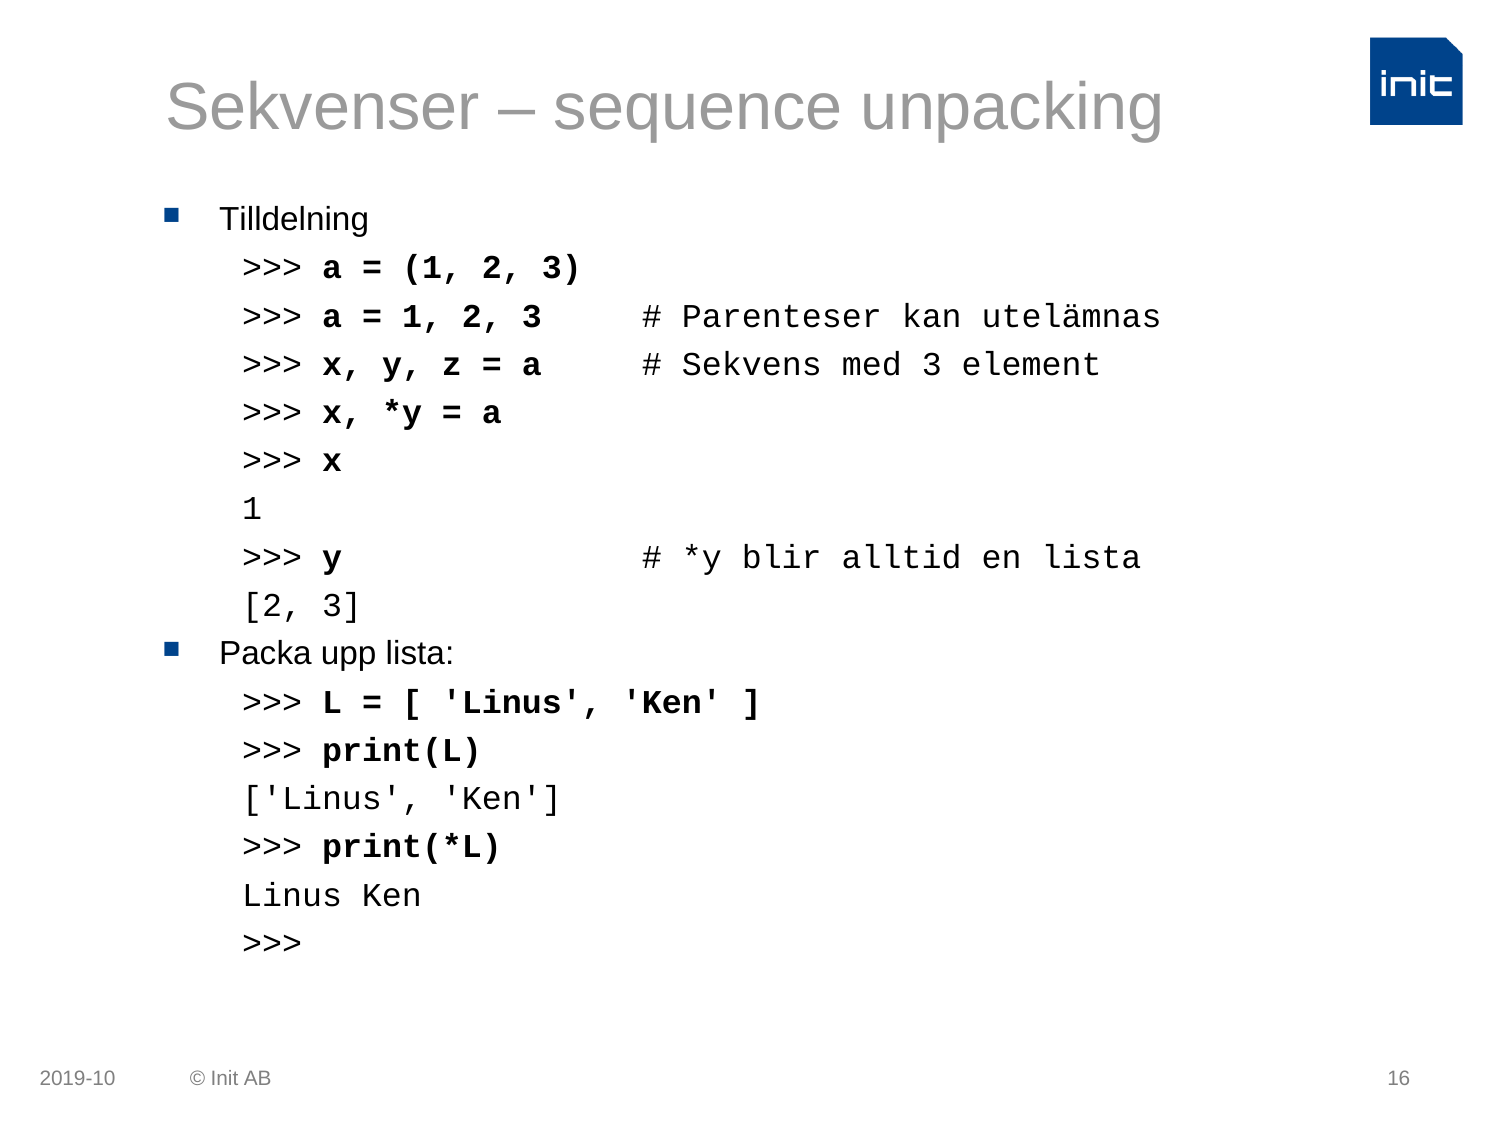

Sekvenser – sequence unpacking
Tilldelning
>>> a = (1, 2, 3)
>>> a = 1, 2, 3 # Parenteser kan utelämnas
>>> x, y, z = a # Sekvens med 3 element
>>> x, *y = a
>>> x
1
>>> y # *y blir alltid en lista
[2, 3]
Packa upp lista:
>>> L = [ 'Linus', 'Ken' ]
>>> print(L)
['Linus', 'Ken']
>>> print(*L)
Linus Ken
>>>
2019-10
© Init AB